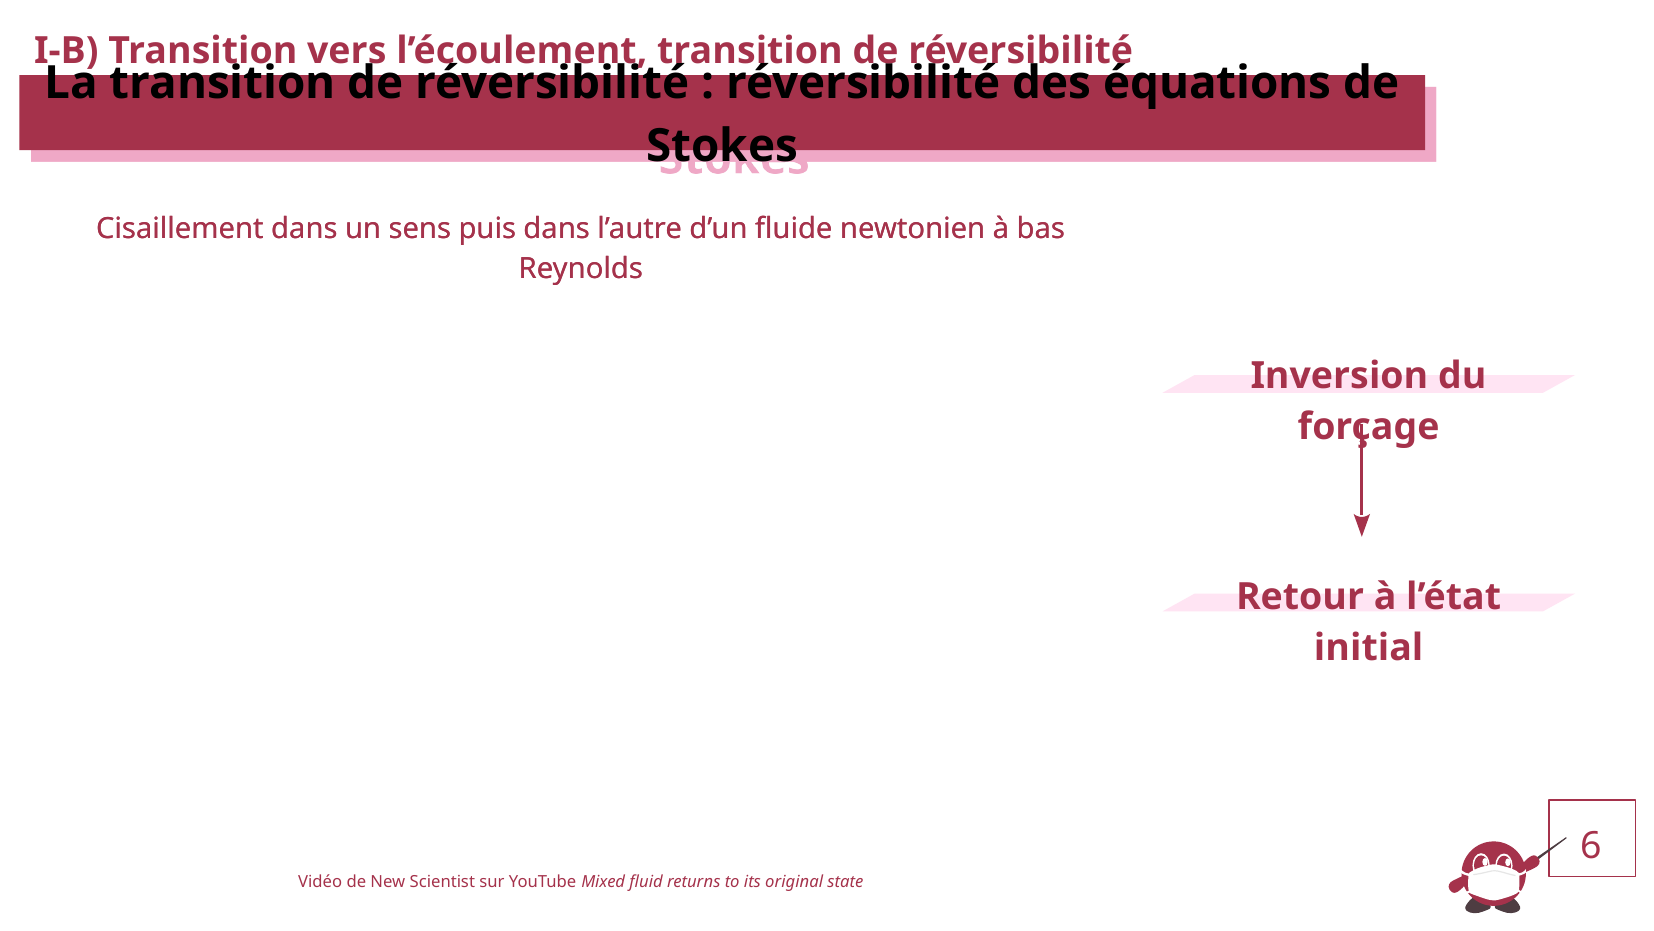

I-B) Transition vers l’écoulement, transition de réversibilité
La transition de réversibilité : réversibilité des équations de Stokes
Cisaillement dans un sens puis dans l’autre d’un fluide newtonien à bas Reynolds
Cisaillement dans un sens puis dans l’autre d’un fluide newtonien à bas Reynolds
Inversion du forçage
Retour à l’état initial
Vidéo de New Scientist sur YouTube Mixed fluid returns to its original state